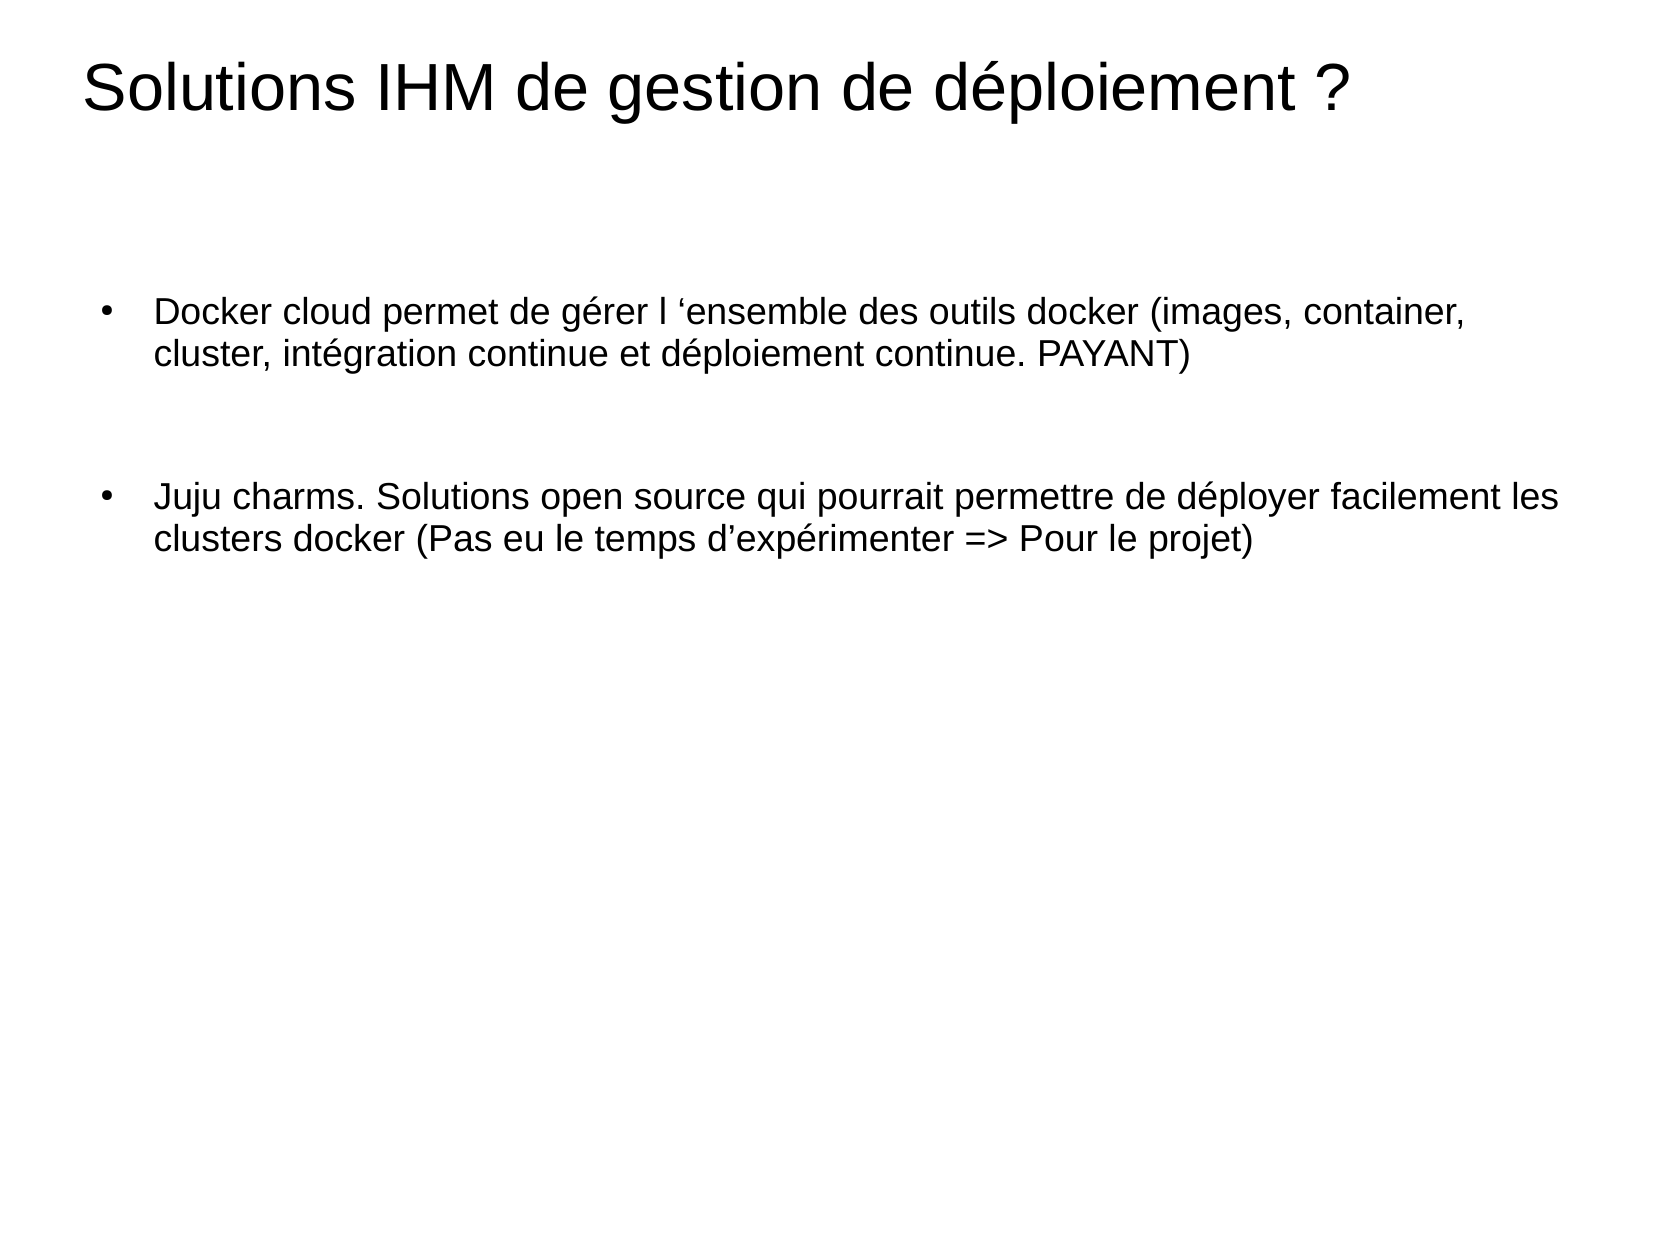

# Solutions IHM de gestion de déploiement ?
Docker cloud permet de gérer l ‘ensemble des outils docker (images, container, cluster, intégration continue et déploiement continue. PAYANT)
Juju charms. Solutions open source qui pourrait permettre de déployer facilement les clusters docker (Pas eu le temps d’expérimenter => Pour le projet)